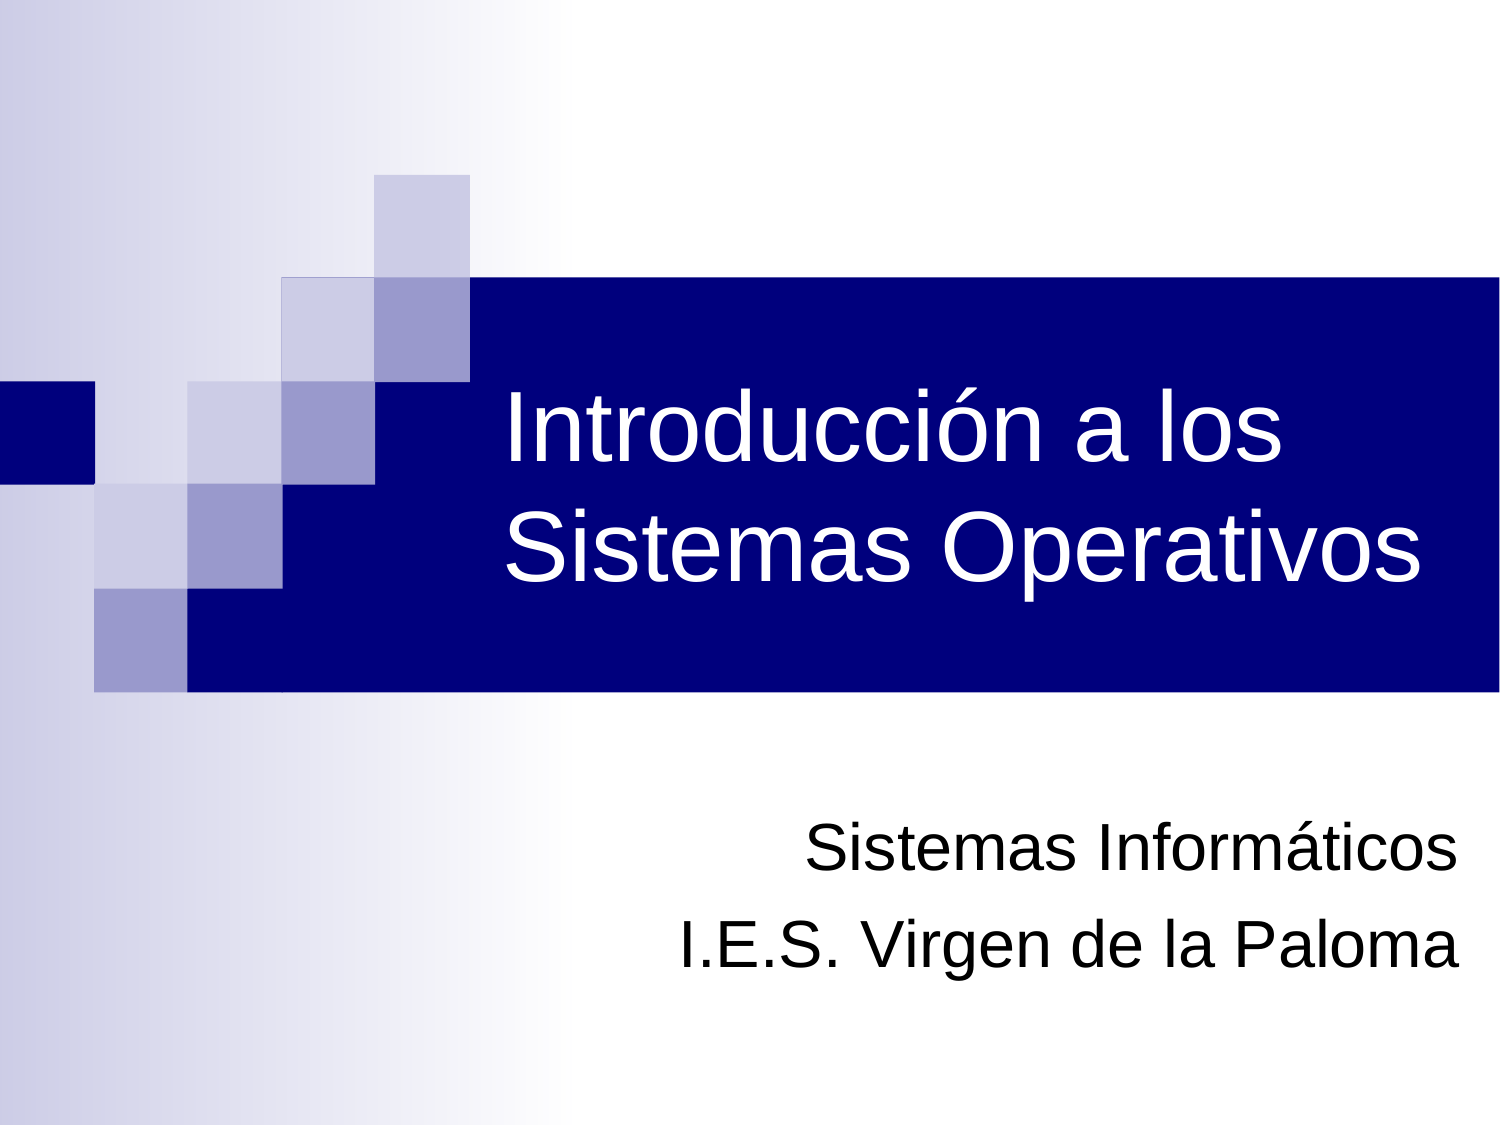

Introducción a los Sistemas Operativos
Sistemas Informáticos
I.E.S. Virgen de la Paloma